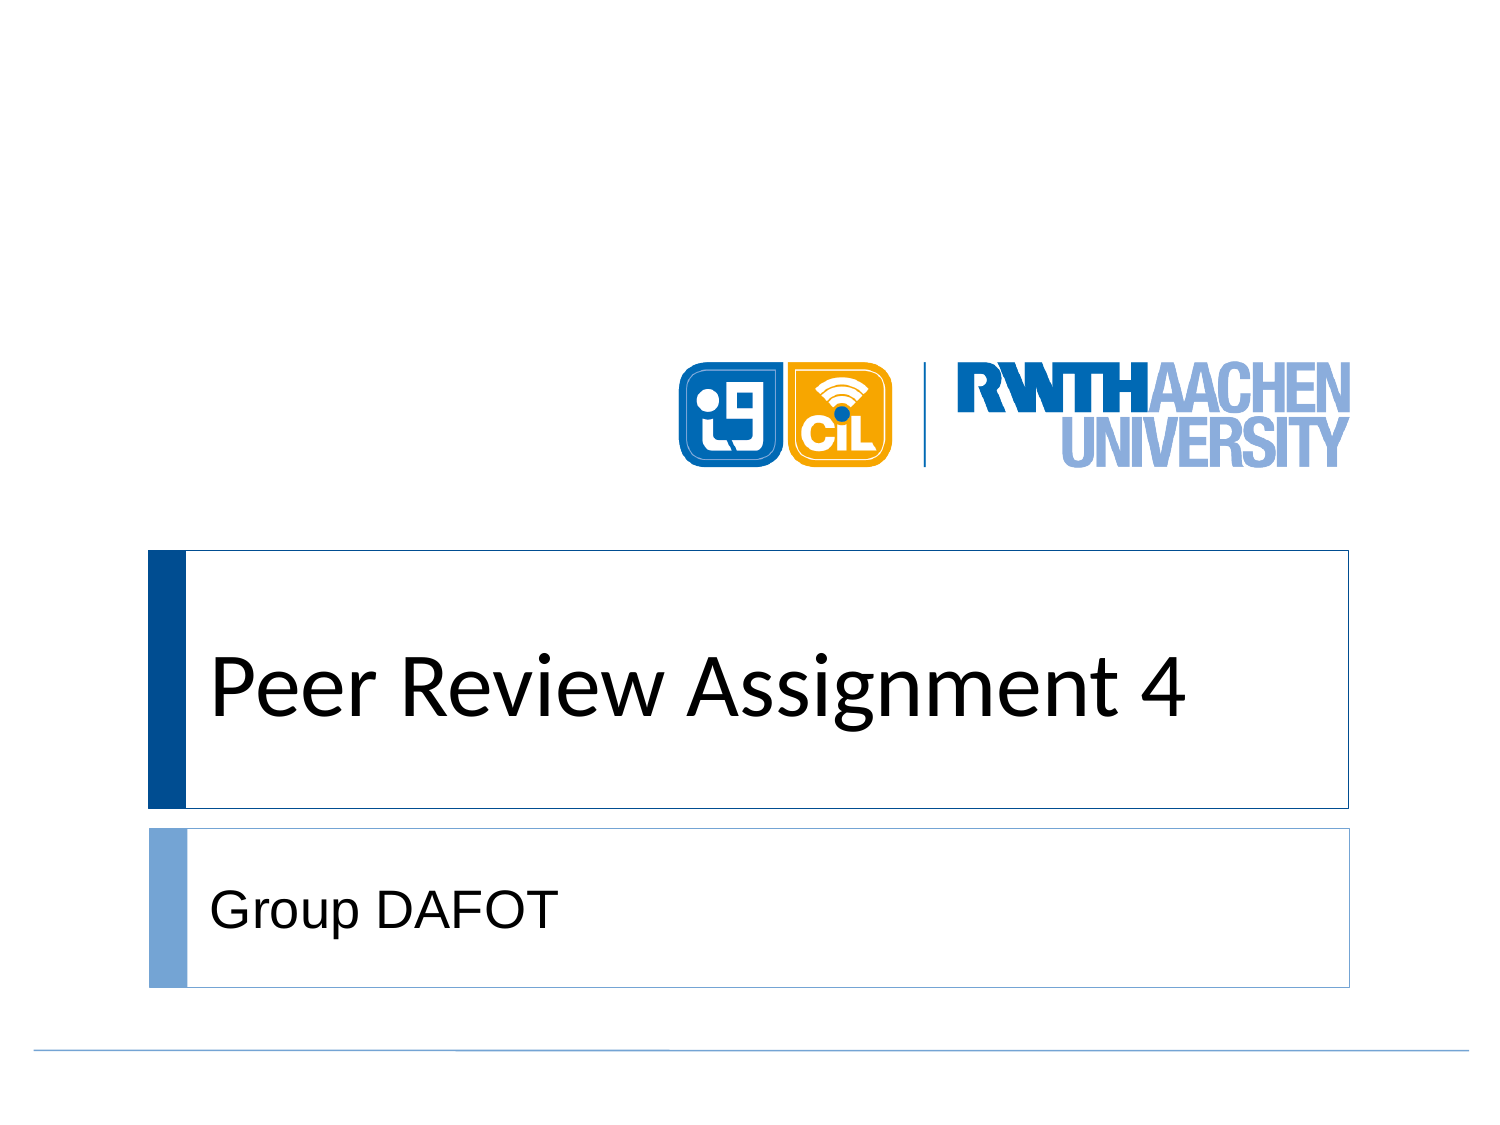

# Peer Review Assignment 4
Group DAFOT